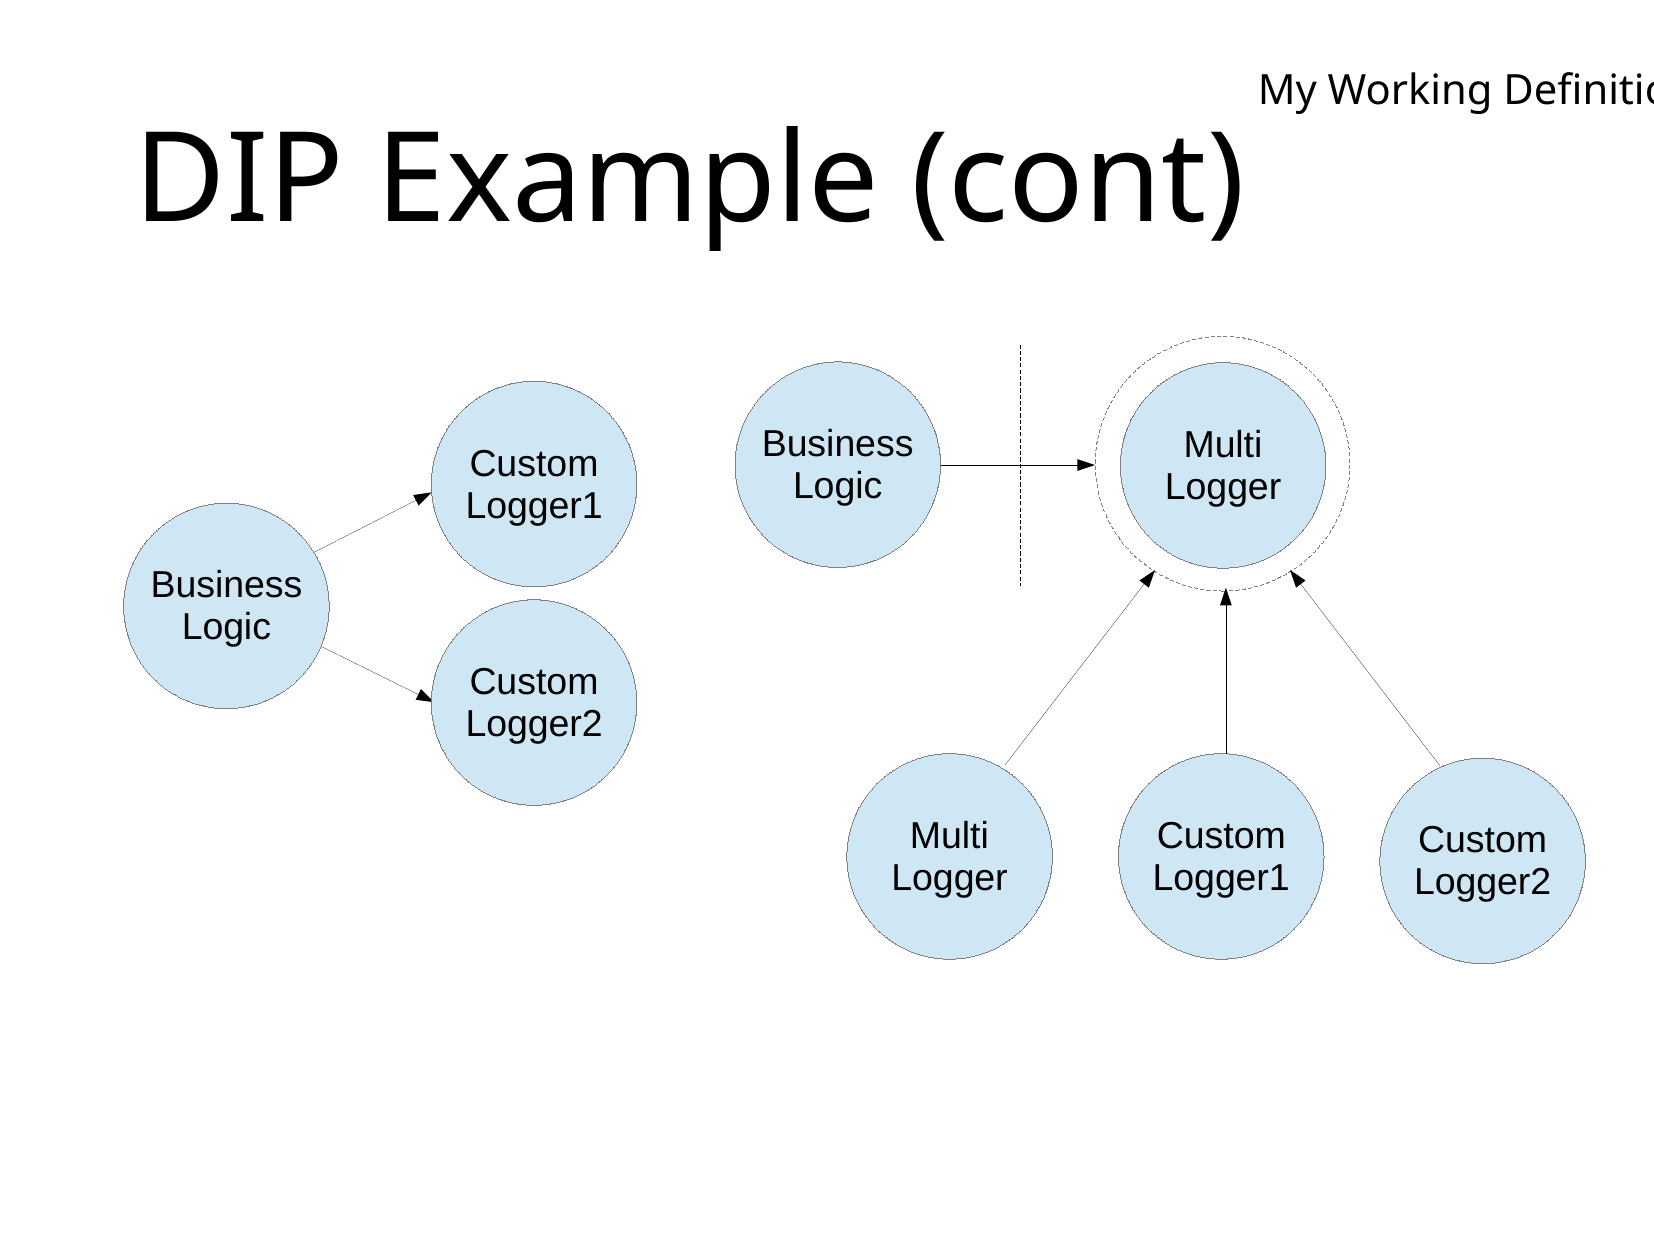

My Working Definition
DIP Example (cont)
Business
Logger
Business
Logic
Multi
Logger
Custom
Logger1
Business
Logic
Custom
Logger2
Multi
Logger
Custom
Logger1
Custom
Logger2